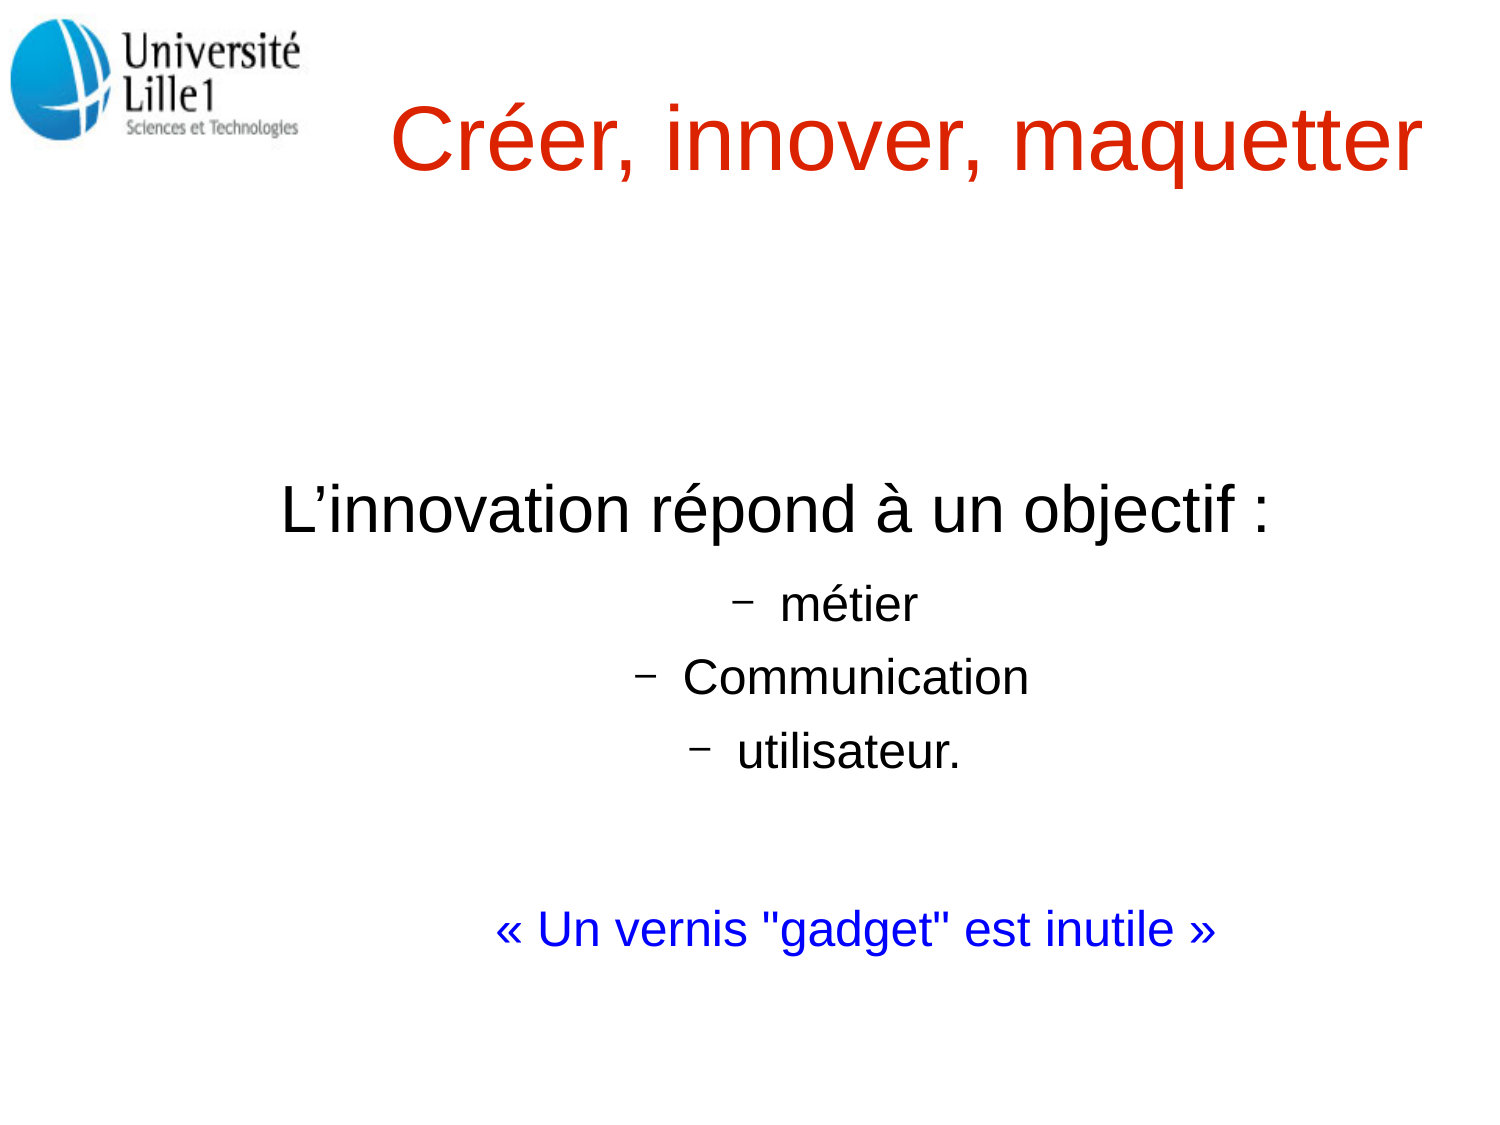

# Créer, innover, maquetter
L’innovation répond à un objectif :
métier
Communication
utilisateur.
« Un vernis "gadget" est inutile »